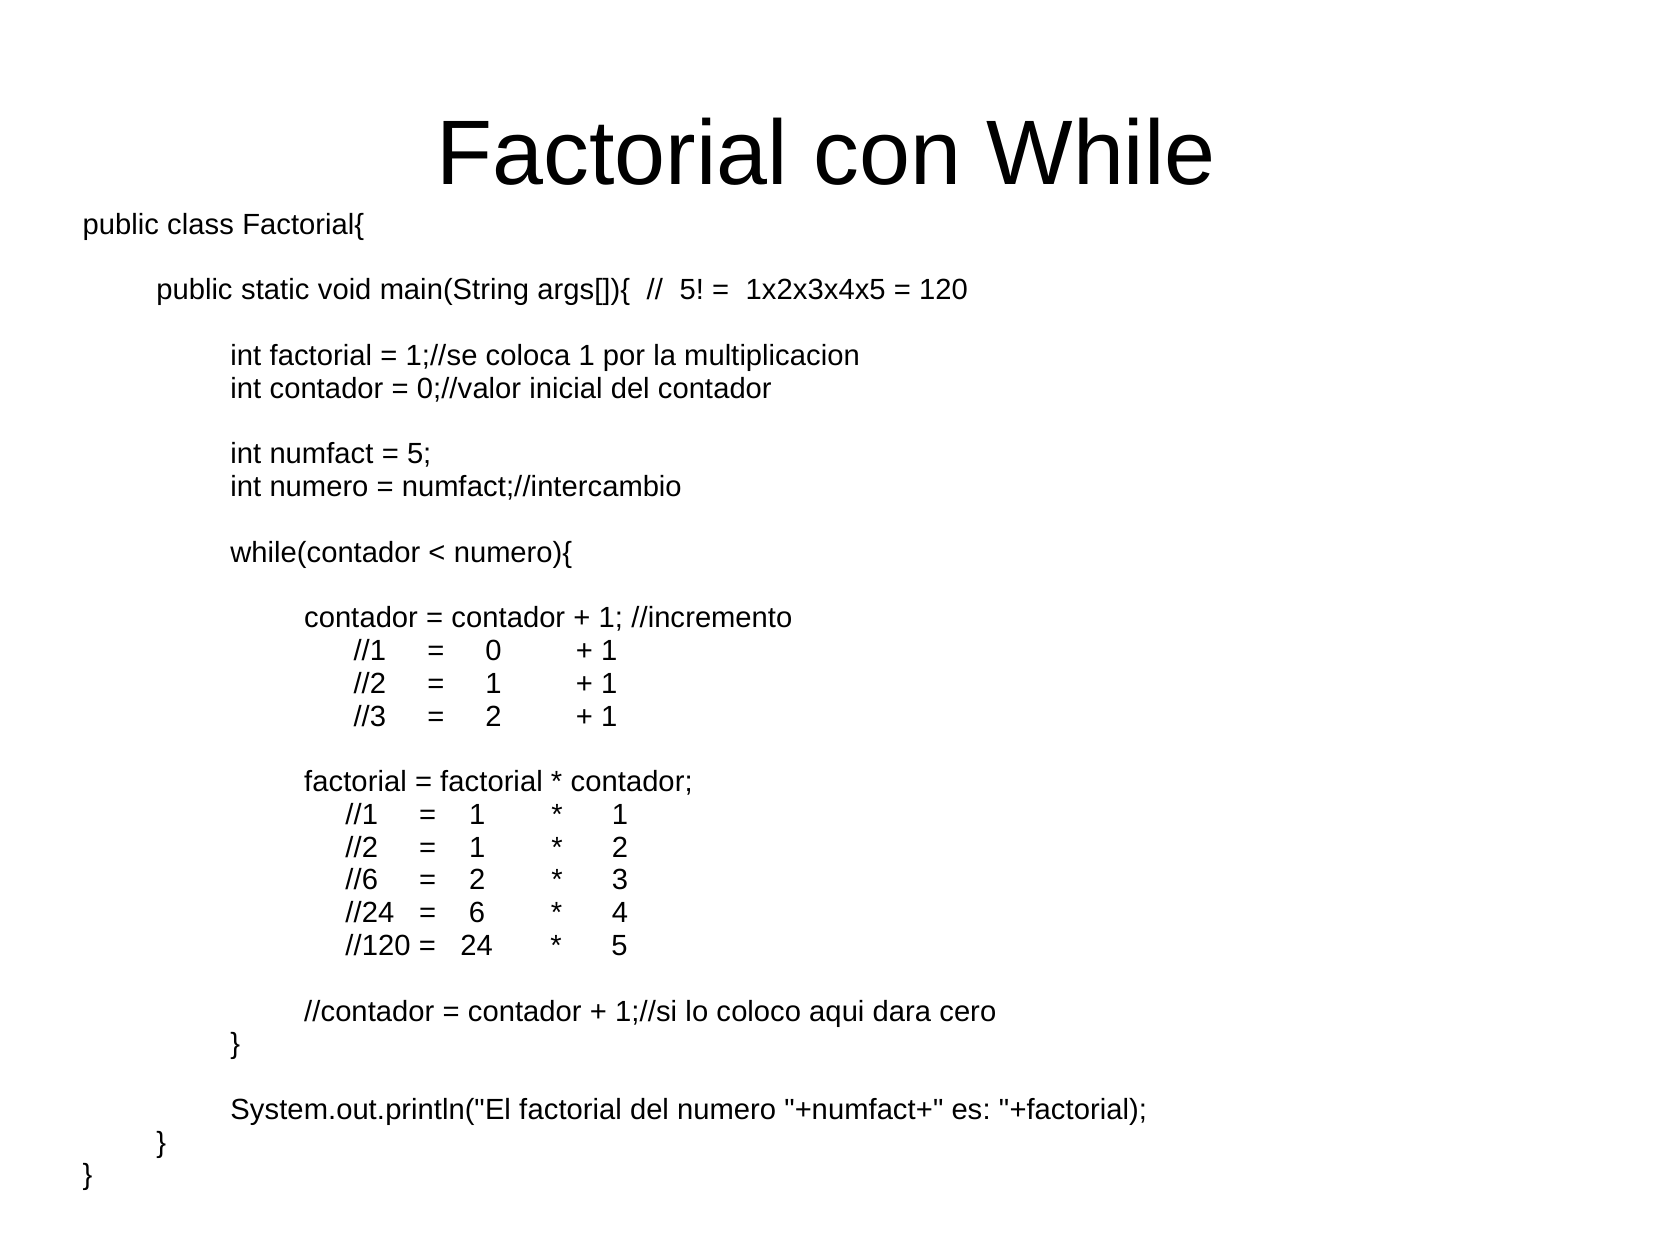

# Factorial con While
public class Factorial{
	public static void main(String args[]){ // 5! = 1x2x3x4x5 = 120
		int factorial = 1;//se coloca 1 por la multiplicacion
		int contador = 0;//valor inicial del contador
		int numfact = 5;
		int numero = numfact;//intercambio
		while(contador < numero){
			contador = contador + 1; //incremento
			 //1 = 0 + 1
			 //2 = 1 + 1
			 //3 = 2 + 1
			factorial = factorial * contador;
			 //1 = 1 * 1
			 //2 = 1 * 2
			 //6 = 2 * 3
			 //24 = 6 * 4
			 //120 = 24 * 5
			//contador = contador + 1;//si lo coloco aqui dara cero
		}
		System.out.println("El factorial del numero "+numfact+" es: "+factorial);
	}
}